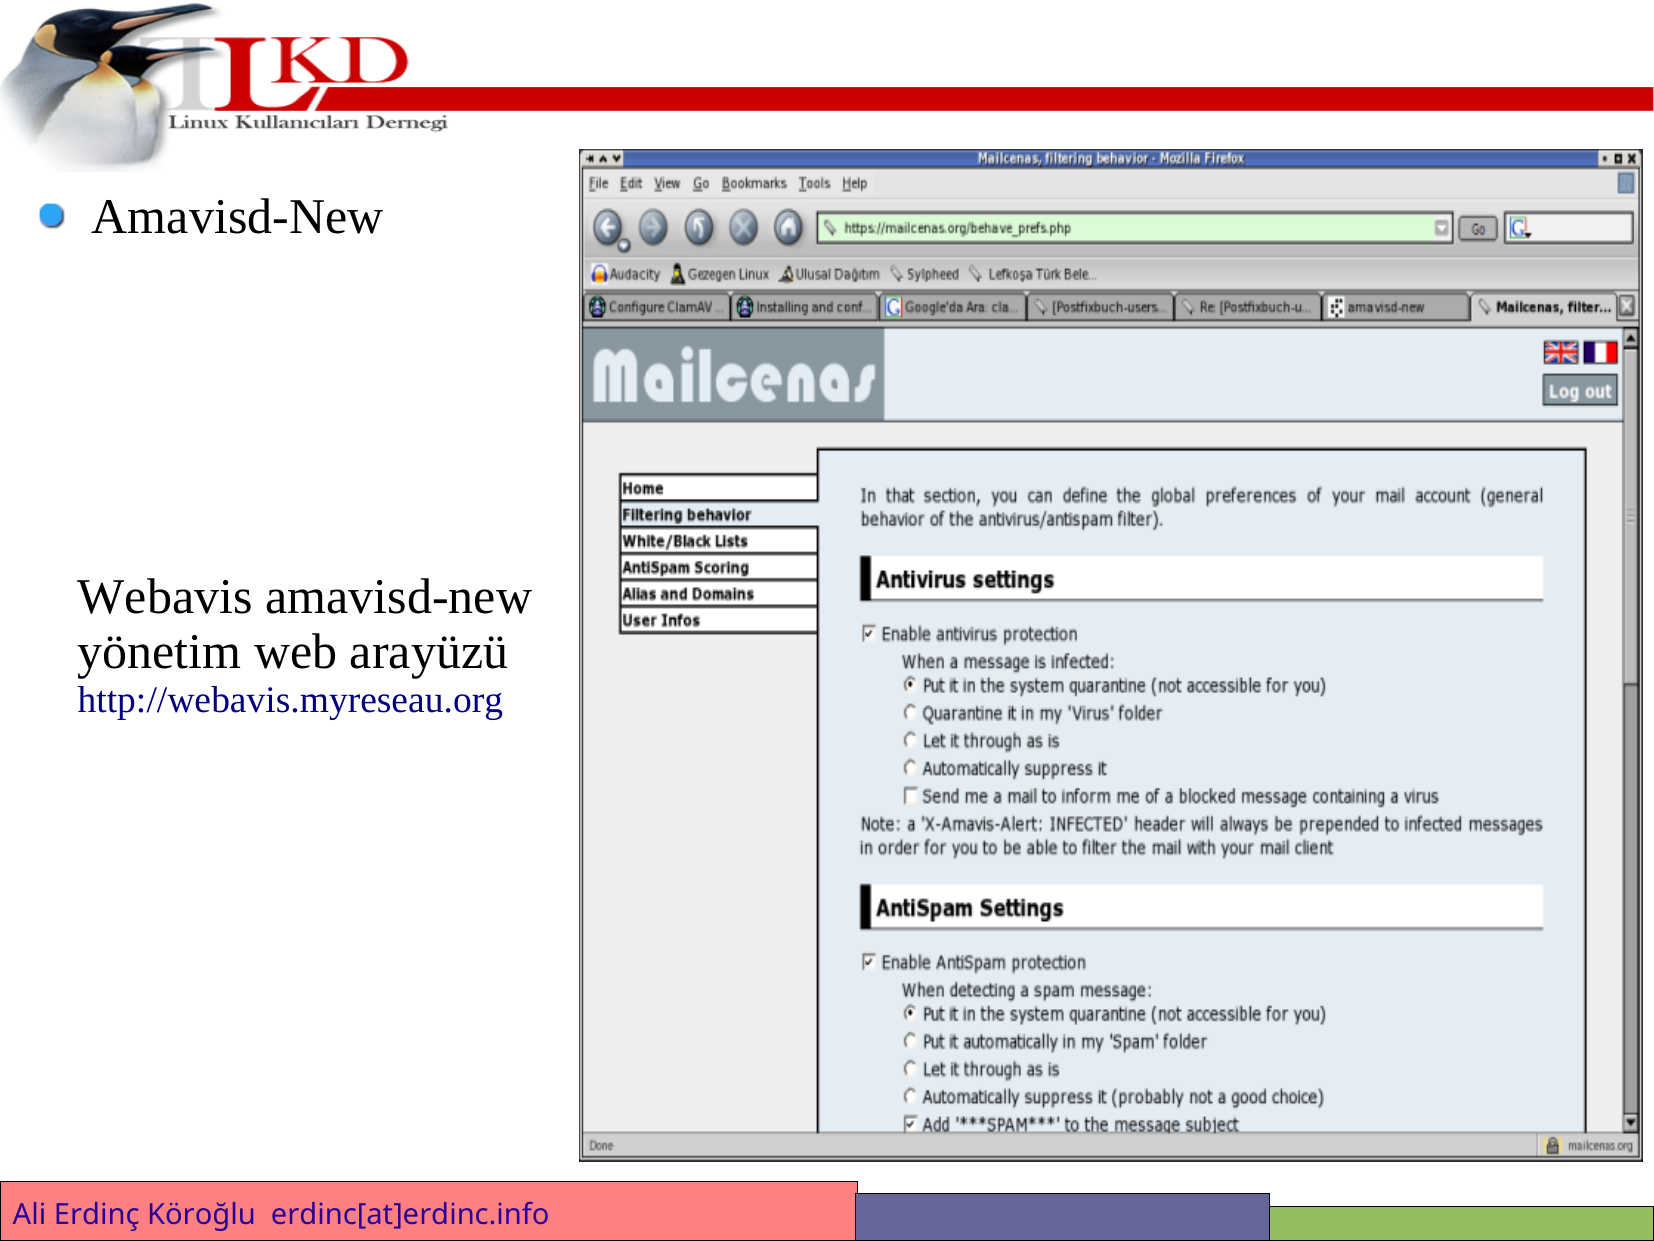

Amavisd-New
Webavis amavisd-new
yönetim web arayüzü
http://webavis.myreseau.org
Ali Erdinç Köroğlu erdinc[at]erdinc.info http://www.erdinc.info